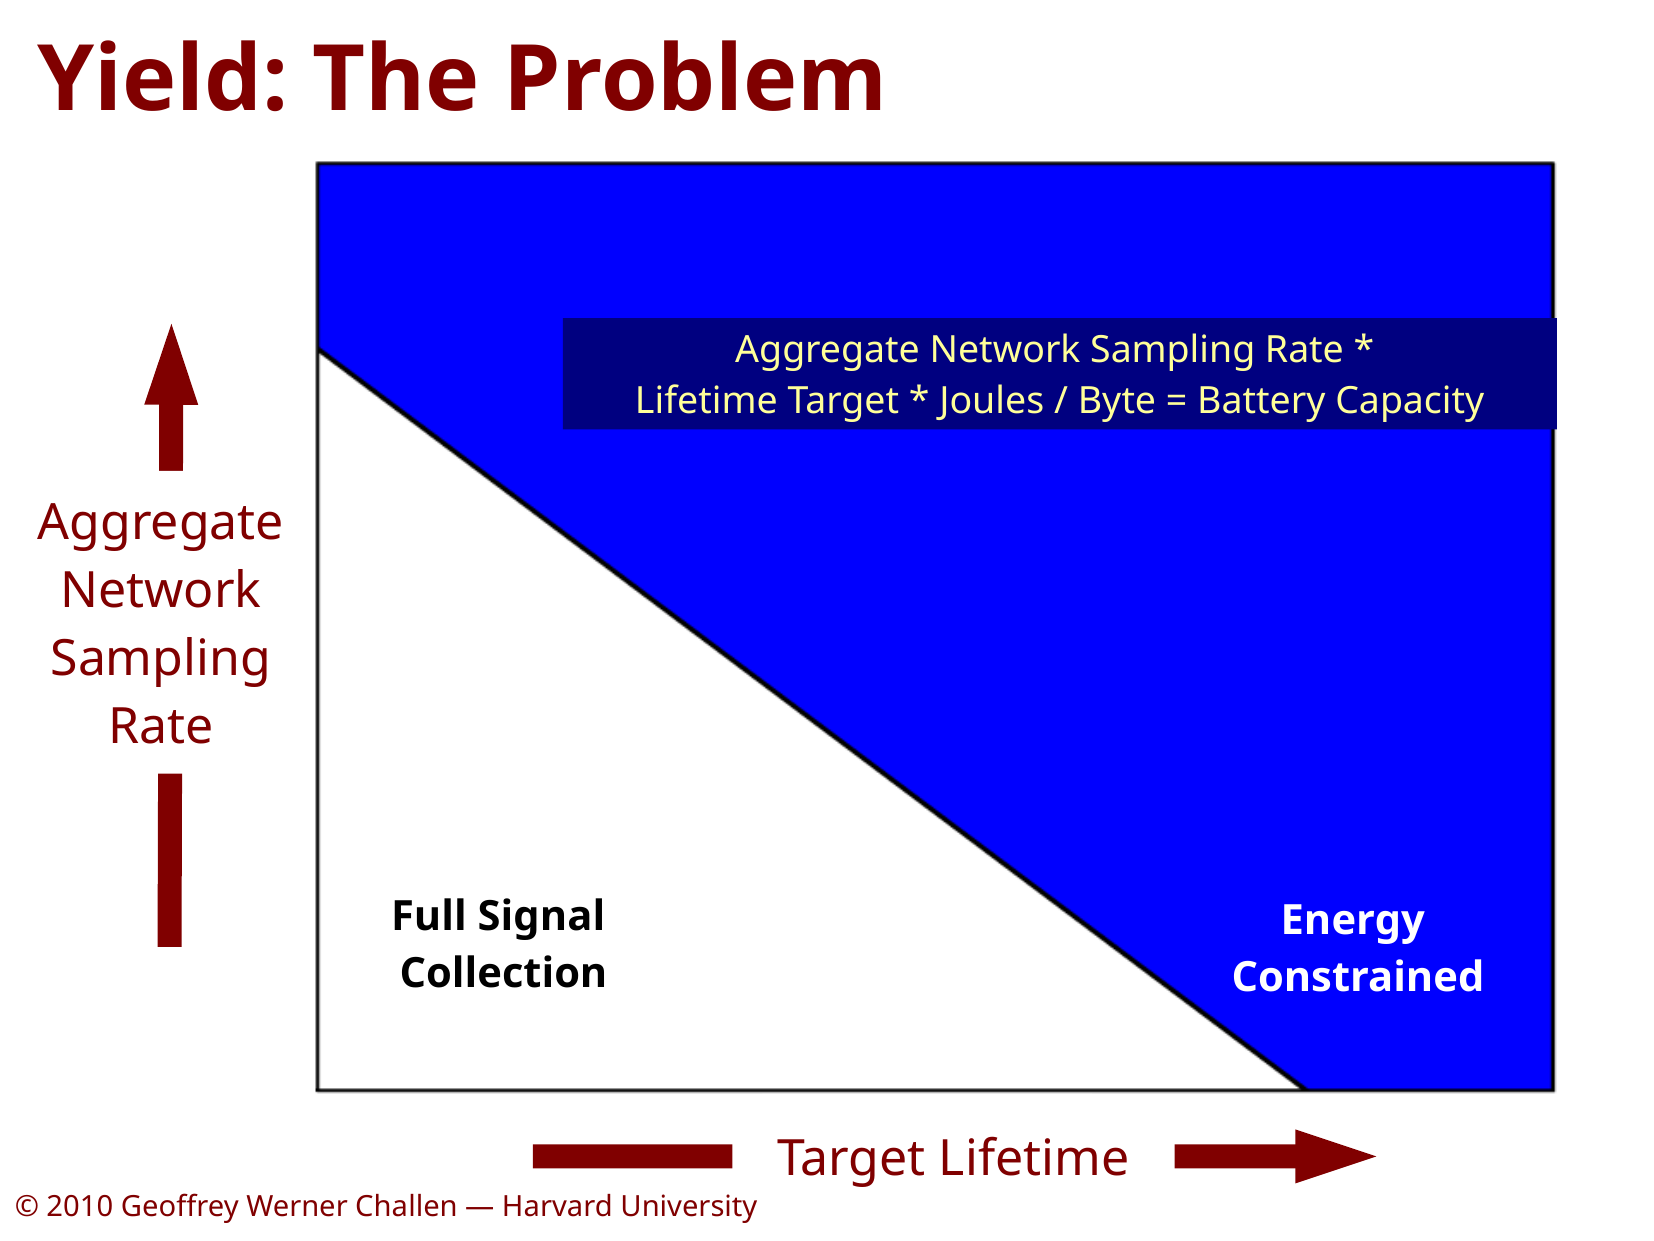

# Yield: The Problem
Aggregate Network Sampling Rate *
Lifetime Target * Joules / Byte = Battery Capacity
Aggregate Network
Sampling Rate
Full Signal
Collection
Energy
Constrained
Target Lifetime